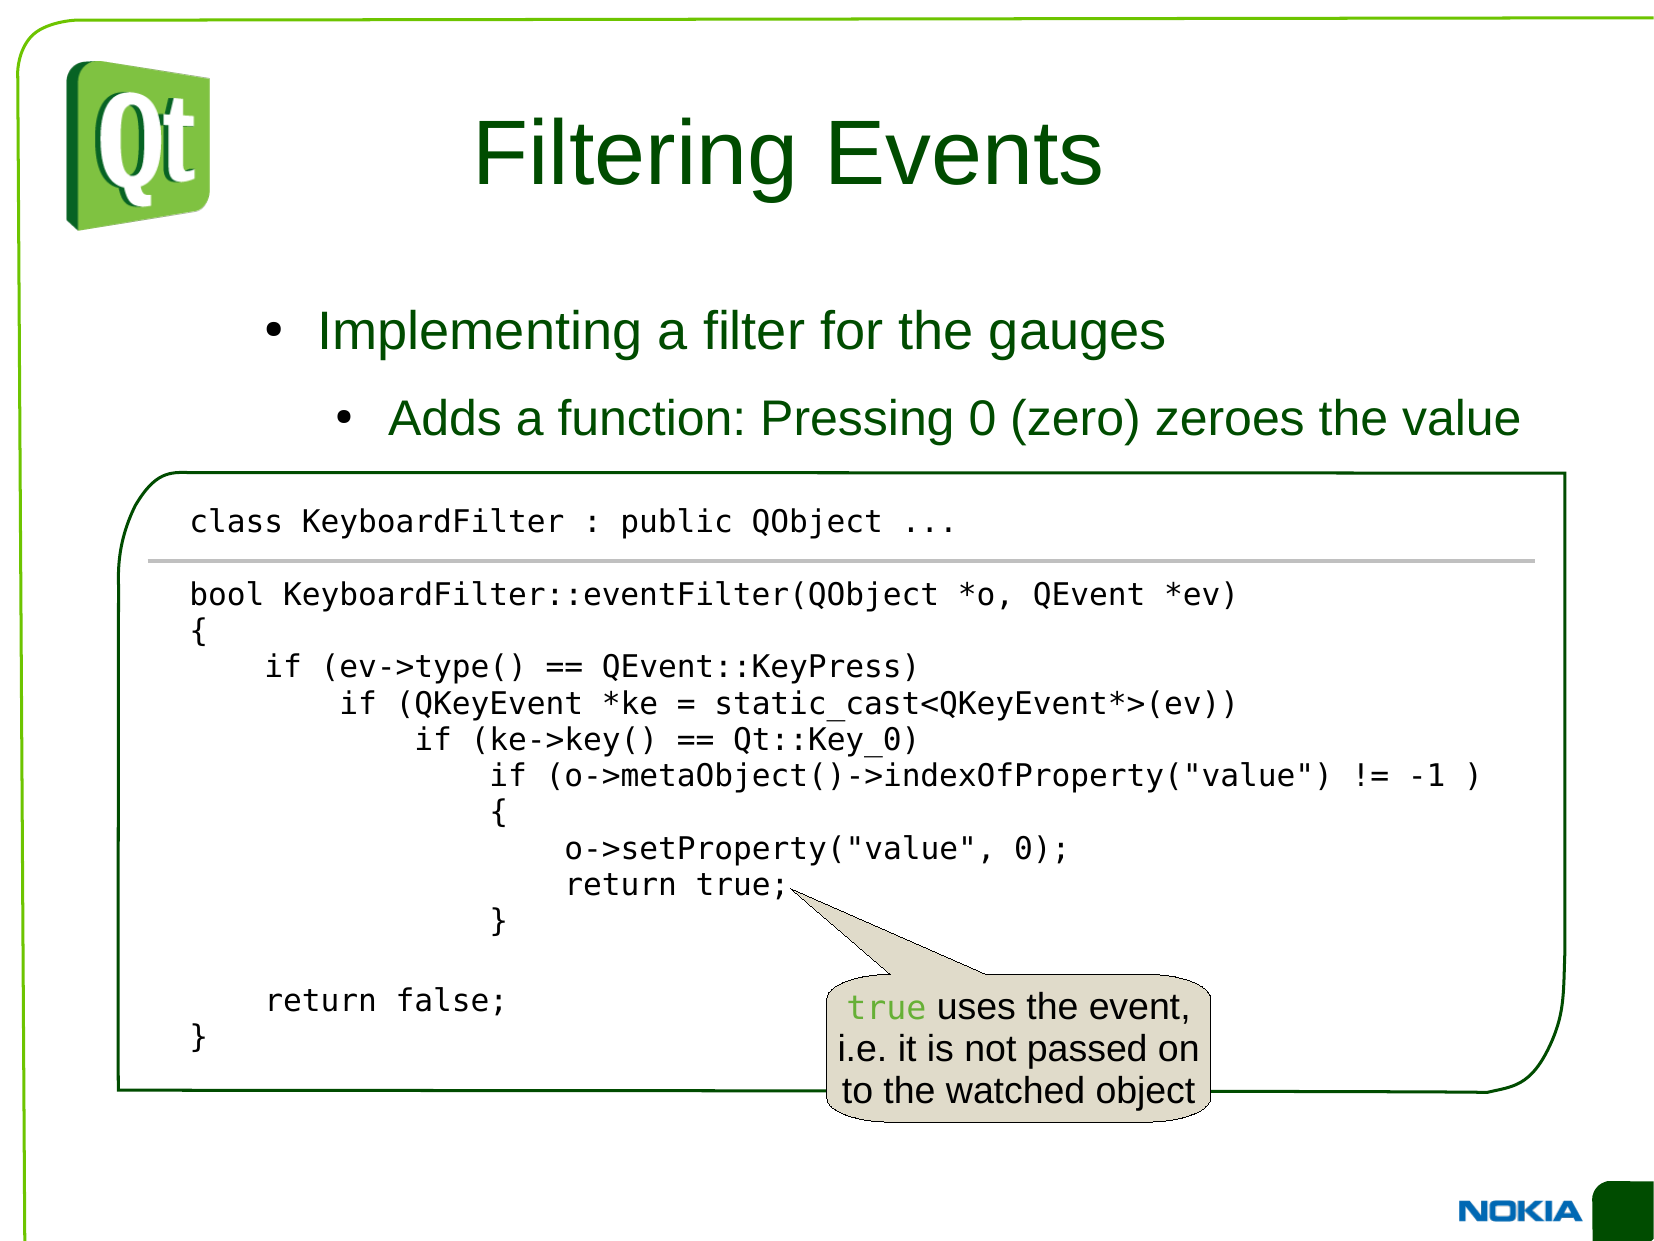

# Filtering Events
Implementing a filter for the gauges
Adds a function: Pressing 0 (zero) zeroes the value
class KeyboardFilter : public QObject ...
bool KeyboardFilter::eventFilter(QObject *o, QEvent *ev)
{
 if (ev->type() == QEvent::KeyPress)
 if (QKeyEvent *ke = static_cast<QKeyEvent*>(ev))
 if (ke->key() == Qt::Key_0)
 if (o->metaObject()->indexOfProperty("value") != -1 )
 {
 o->setProperty("value", 0);
 return true;
 }
 return false;
}
true uses the event,
i.e. it is not passed on
to the watched object